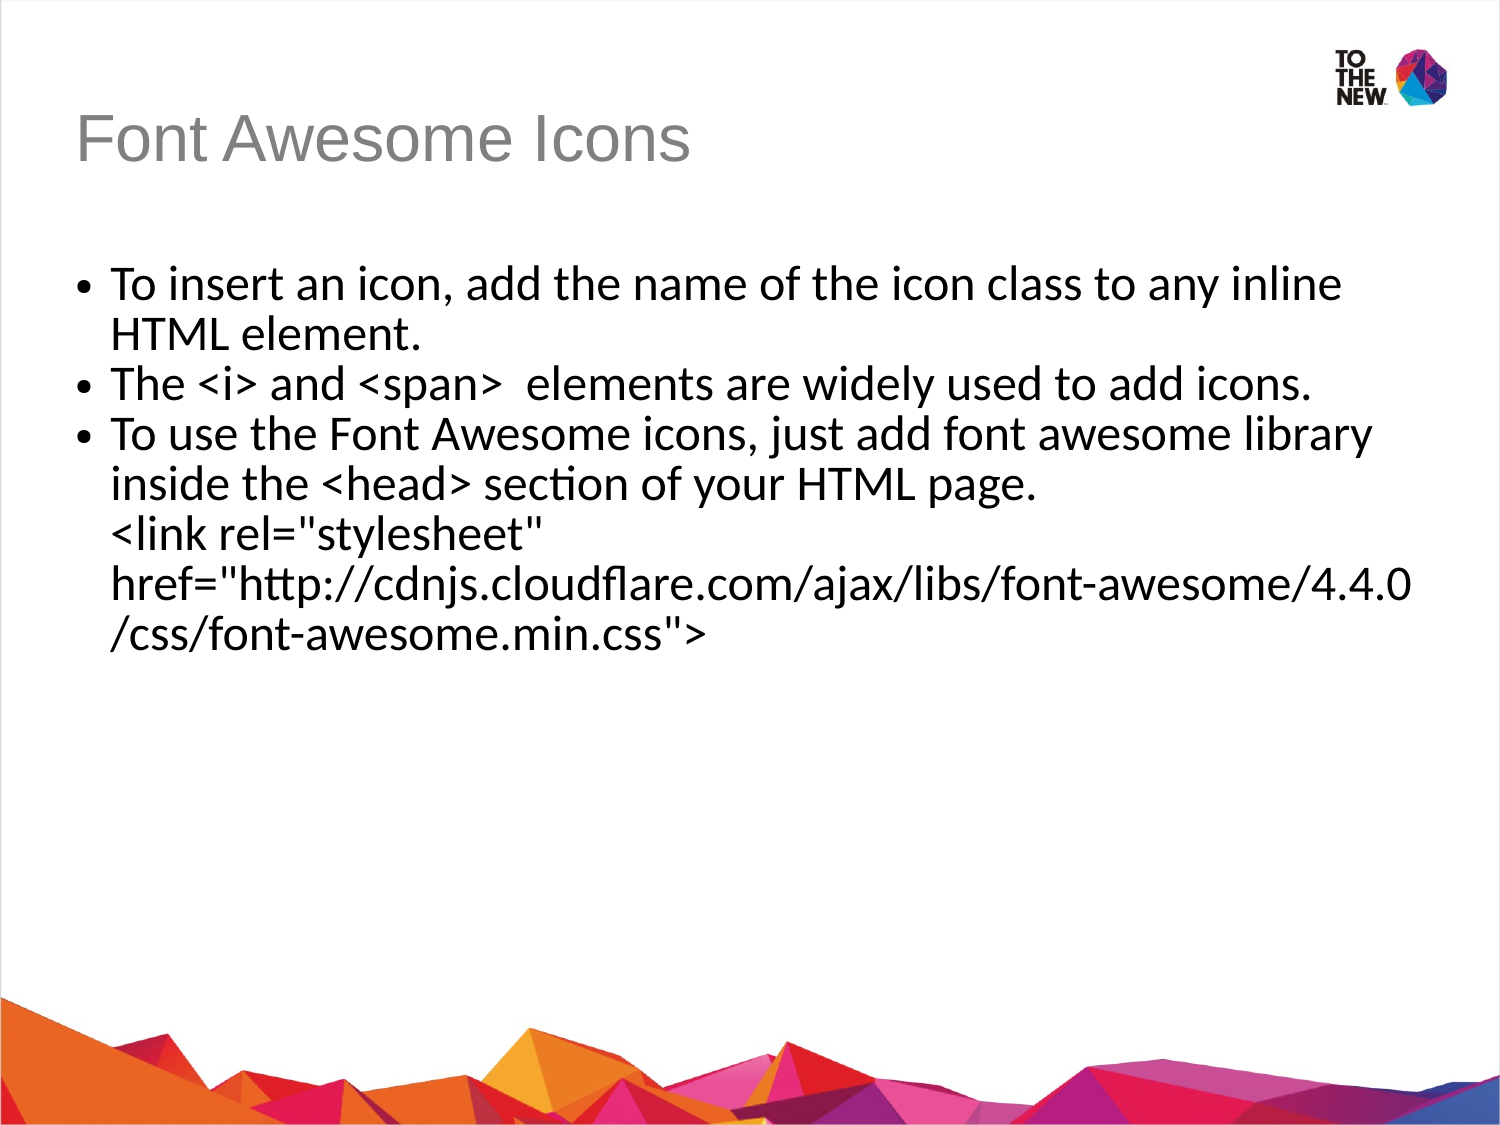

# Font Awesome Icons
To insert an icon, add the name of the icon class to any inline HTML element.
The <i> and <span> elements are widely used to add icons.
To use the Font Awesome icons, just add font awesome library inside the <head> section of your HTML page.
<link rel="stylesheet" href="http://cdnjs.cloudflare.com/ajax/libs/font-awesome/4.4.0/css/font-awesome.min.css">